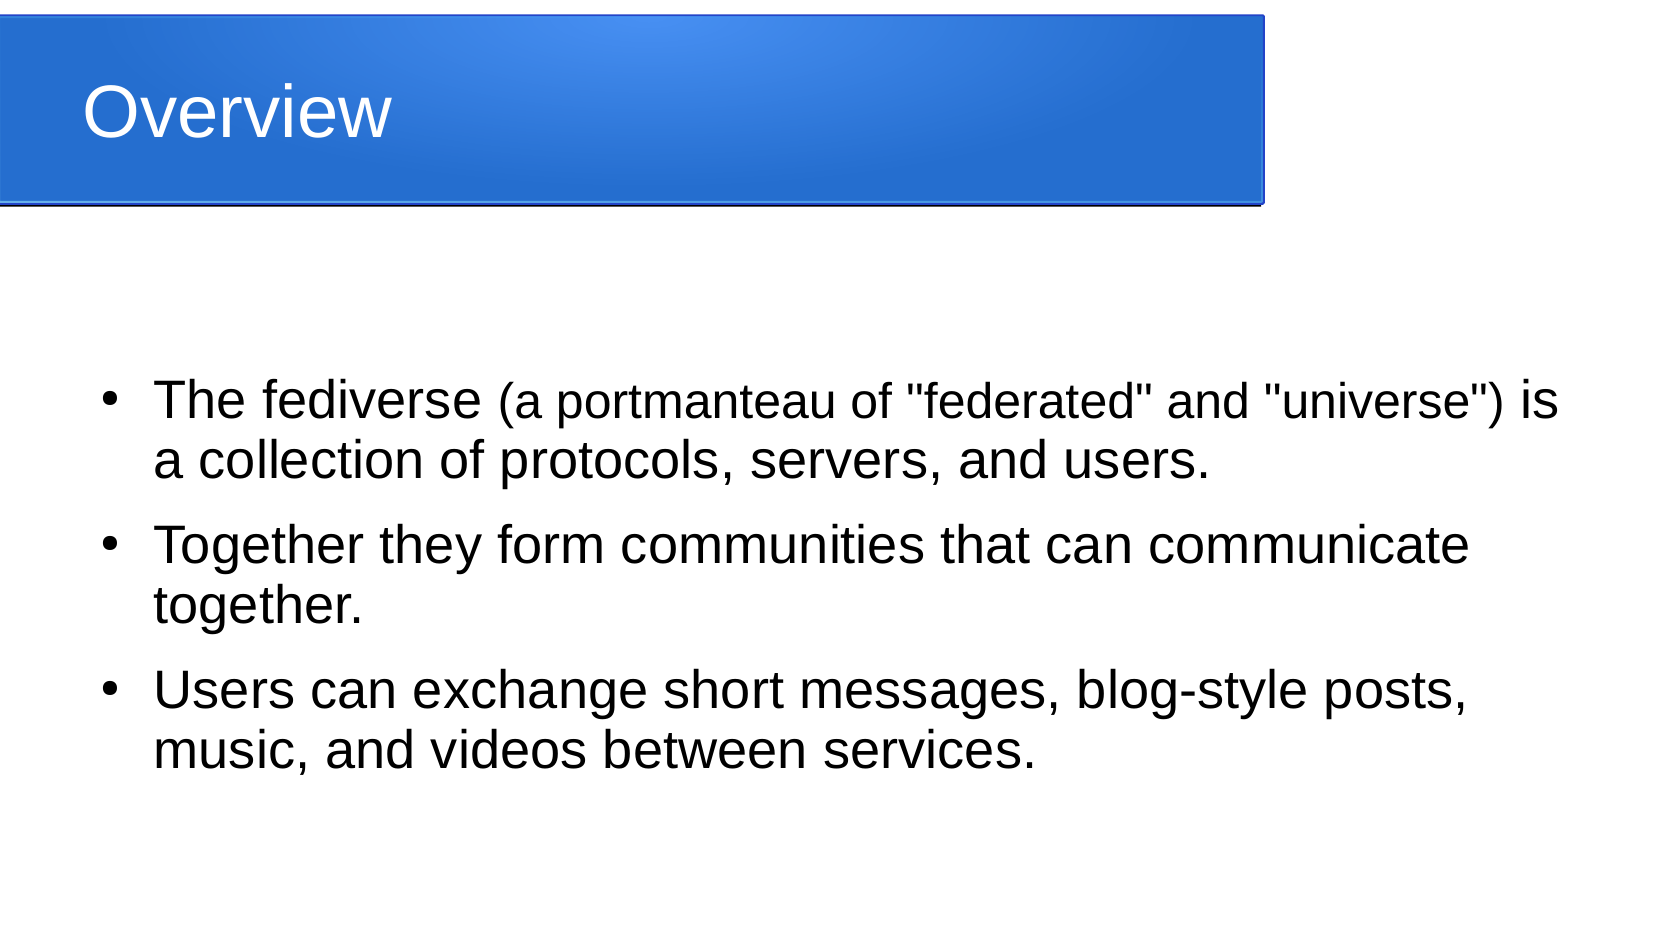

# Overview
The fediverse (a portmanteau of "federated" and "universe") is a collection of protocols, servers, and users.
Together they form communities that can communicate together.
Users can exchange short messages, blog-style posts, music, and videos between services.